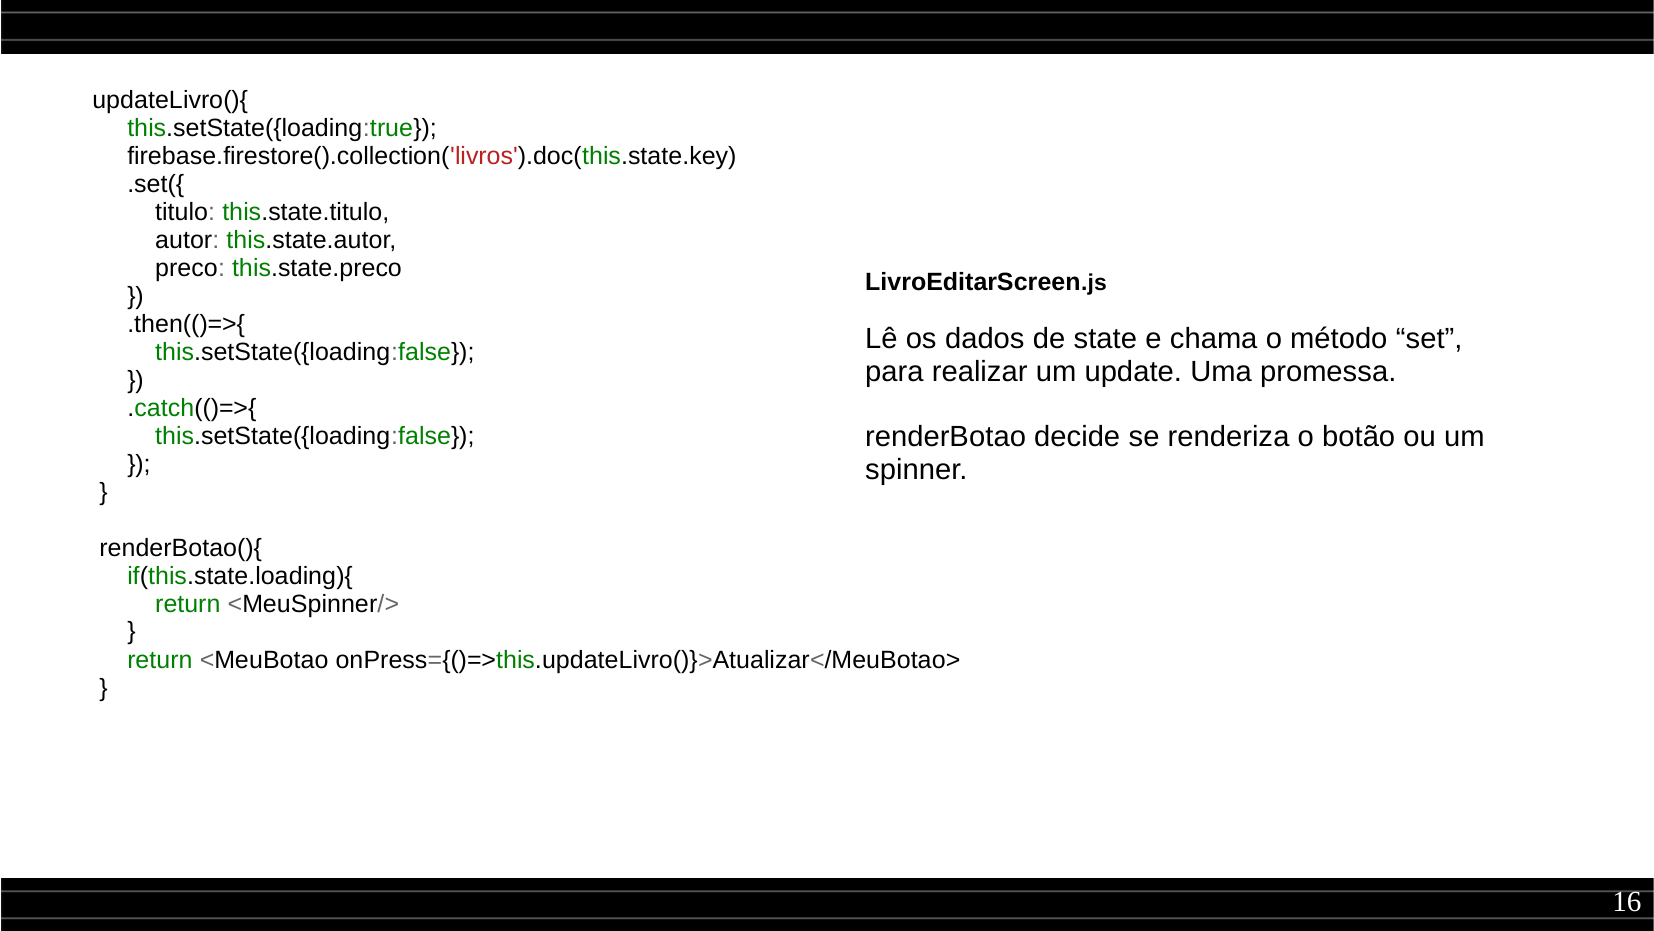

updateLivro(){
 this.setState({loading:true});
 firebase.firestore().collection('livros').doc(this.state.key)
 .set({
 titulo: this.state.titulo,
 autor: this.state.autor,
 preco: this.state.preco
 })
 .then(()=>{
 this.setState({loading:false});
 })
 .catch(()=>{
 this.setState({loading:false});
 });
 }
 renderBotao(){
 if(this.state.loading){
 return <MeuSpinner/>
 }
 return <MeuBotao onPress={()=>this.updateLivro()}>Atualizar</MeuBotao>
 }
LivroEditarScreen.js
Lê os dados de state e chama o método “set”, para realizar um update. Uma promessa.
renderBotao decide se renderiza o botão ou um spinner.